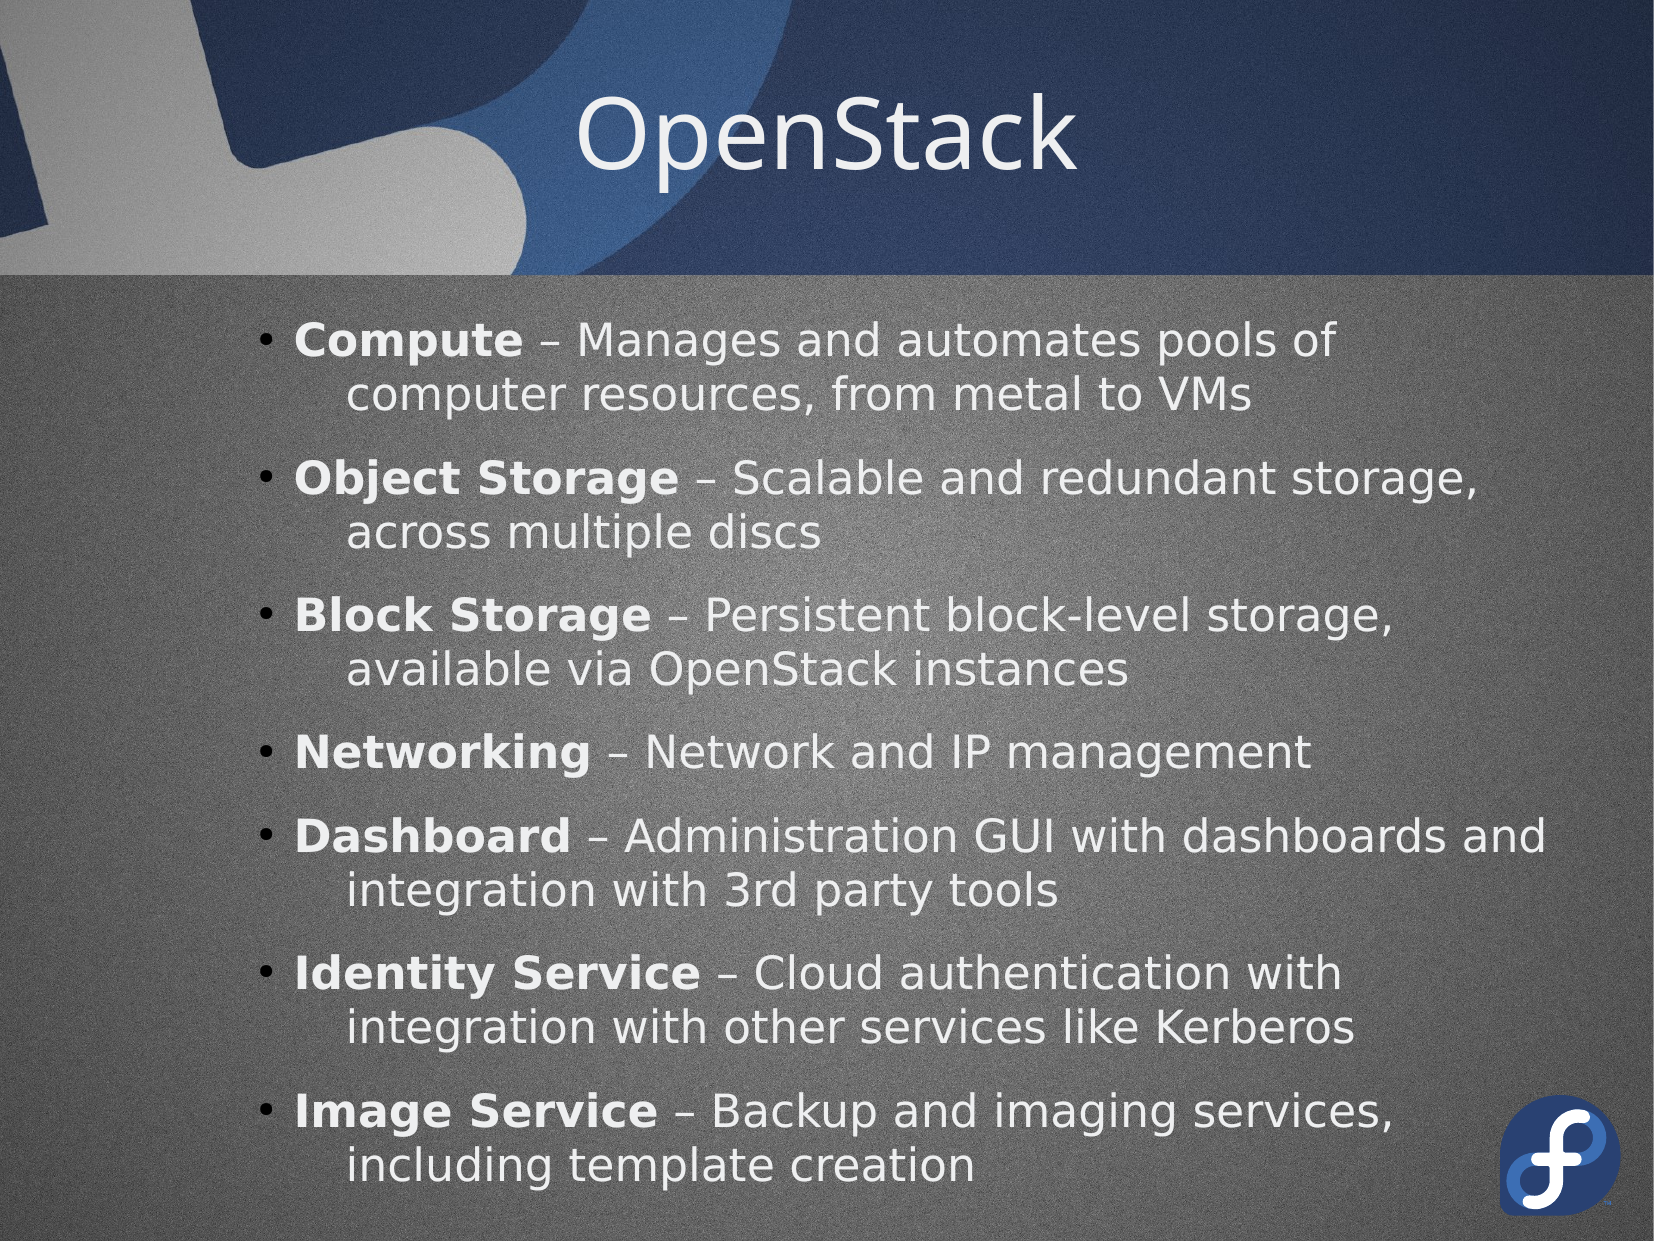

OpenStack
Compute – Manages and automates pools of computer resources, from metal to VMs
Object Storage – Scalable and redundant storage, across multiple discs
Block Storage – Persistent block-level storage, available via OpenStack instances
Networking – Network and IP management
Dashboard – Administration GUI with dashboards and integration with 3rd party tools
Identity Service – Cloud authentication with integration with other services like Kerberos
Image Service – Backup and imaging services, including template creation